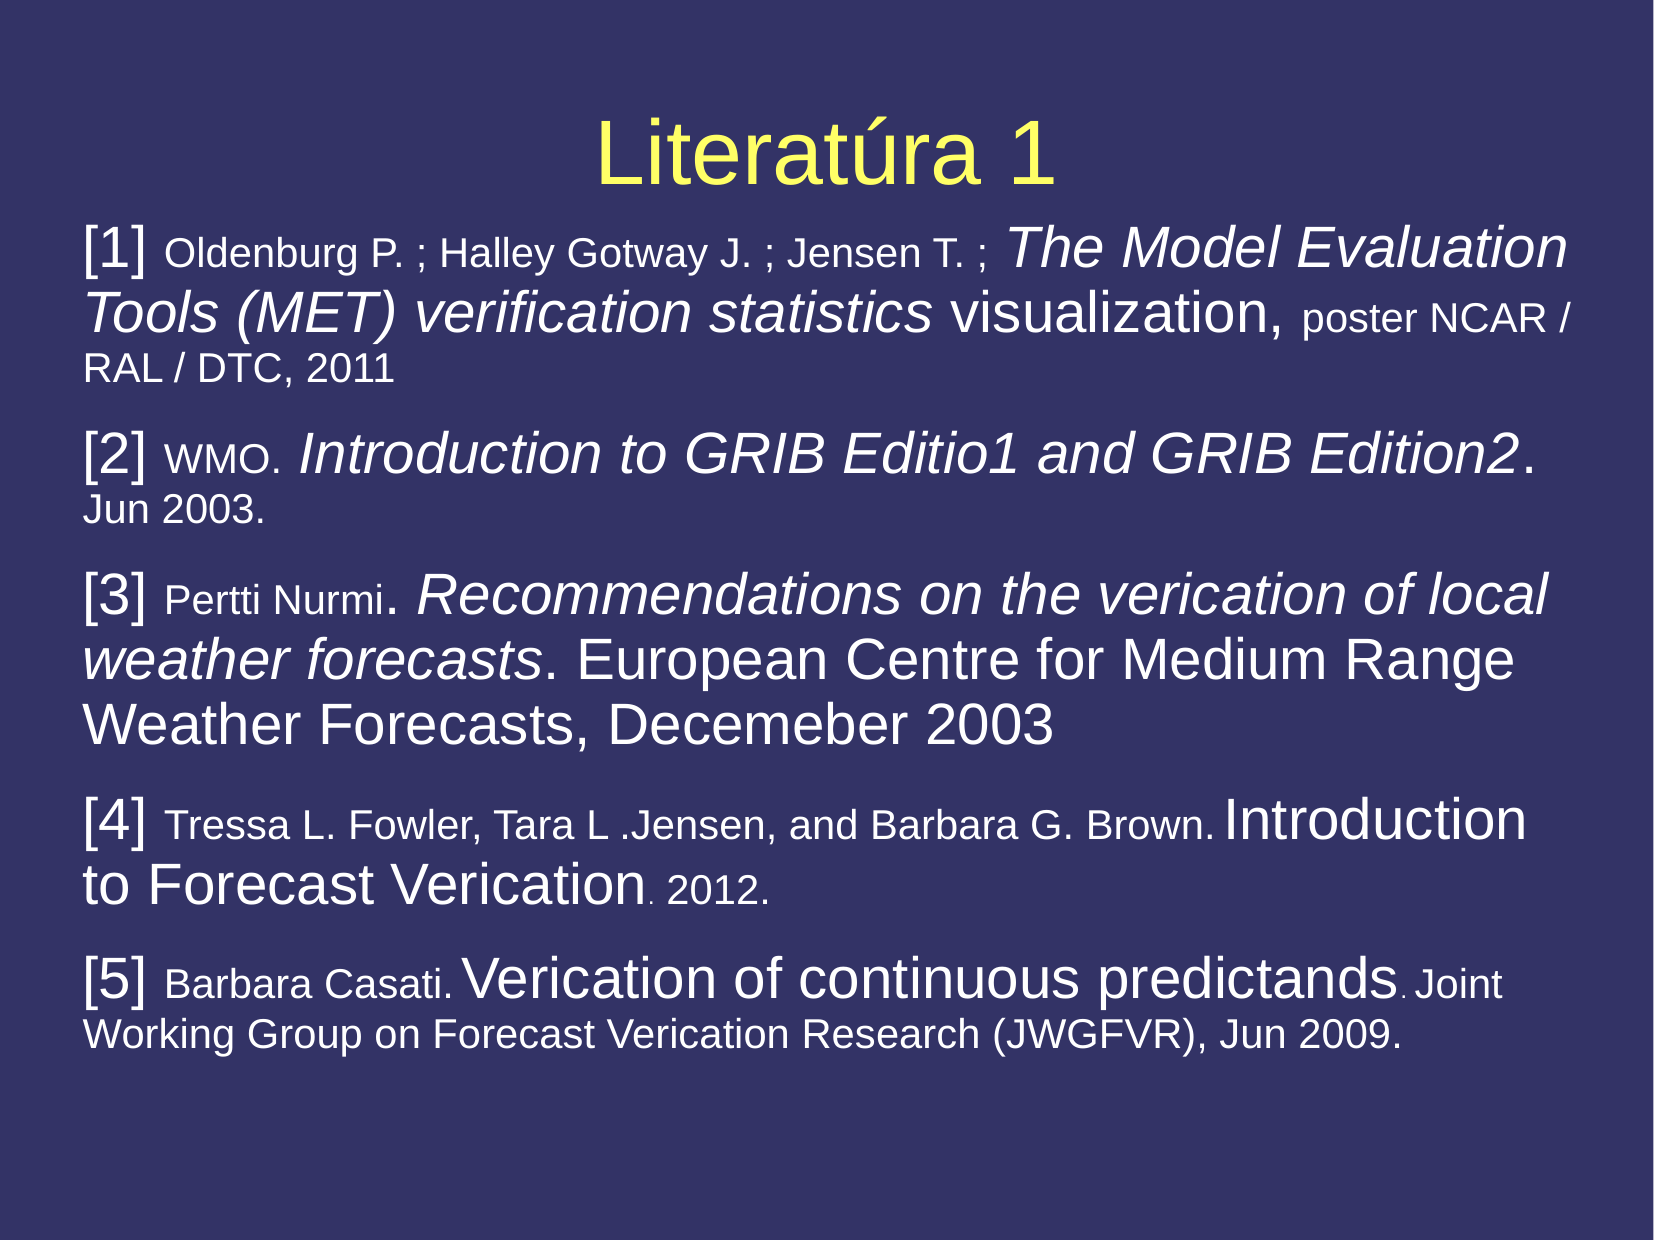

# Literatúra 1
[1] Oldenburg P. ; Halley Gotway J. ; Jensen T. ; The Model Evaluation Tools (MET) verification statistics visualization, poster NCAR / RAL / DTC, 2011
[2] WMO. Introduction to GRIB Editio1 and GRIB Edition2. Jun 2003.
[3] Pertti Nurmi. Recommendations on the verication of local weather forecasts. European Centre for Medium Range Weather Forecasts, Decemeber 2003
[4] Tressa L. Fowler, Tara L .Jensen, and Barbara G. Brown. Introduction to Forecast Verication. 2012.
[5] Barbara Casati. Verication of continuous predictands. Joint Working Group on Forecast Verication Research (JWGFVR), Jun 2009.